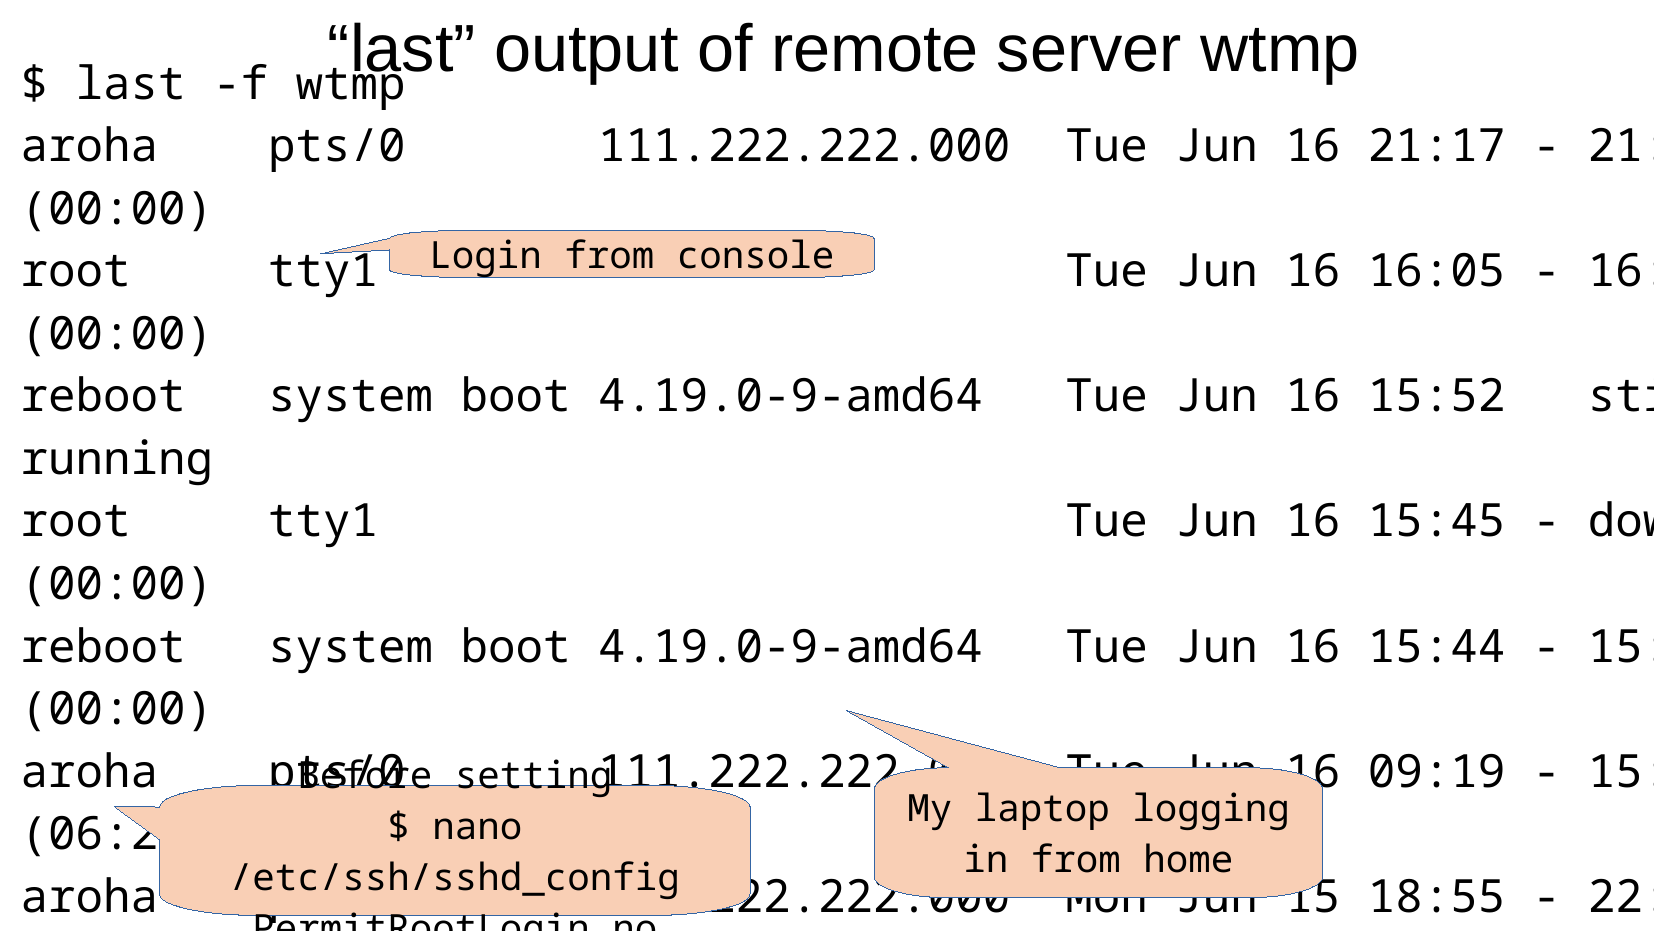

# “last” output of remote server wtmp
$ last -f wtmp
aroha pts/0 111.222.222.000 Tue Jun 16 21:17 - 21:17 (00:00)
root tty1 Tue Jun 16 16:05 - 16:05 (00:00)
reboot system boot 4.19.0-9-amd64 Tue Jun 16 15:52 still running
root tty1 Tue Jun 16 15:45 - down (00:00)
reboot system boot 4.19.0-9-amd64 Tue Jun 16 15:44 - 15:45 (00:00)
aroha pts/0 111.222.222.000 Tue Jun 16 09:19 - 15:44 (06:24)
aroha pts/0 111.222.222.000 Mon Jun 15 18:55 - 22:06 (03:11)
aroha pts/0 111.222.222.000 Mon Jun 15 11:16 - 11:59 (00:43)
aroha pts/0 111.222.222.000 Mon Jun 15 10:33 - 11:16 (00:42)
root pts/0 111.222.222.000 Mon Jun 15 10:15 - 10:17 (00:01)
aroha pts/1 111.222.222.000 Mon Jun 15 10:14 - 10:33 (00:18)
root pts/0 111.222.222.000 Mon Jun 15 10:09 - 10:15 (00:05)
root pts/0 111.222.222.000 Sun Jun 14 15:50 - 18:20 (02:29)
aroha pts/0 111.222.222.000 Thu Jun 4 17:58 - 22:41 (04:43)
aroha pts/0 111.222.222.000 Wed May 13 16:30 - 16:31 (00:01)
root pts/0 111.222.222.000 Sat Apr 18 07:17 - 09:51 (02:33)
root pts/0 111.222.222.000 Tue Apr 14 12:40 - 00:45 (12:05)
aroha pts/0 111.222.222.000 Tue Apr 14 12:39 - 12:39 (00:00)
Login from console
My laptop logging in from home
Before setting
$ nano /etc/ssh/sshd_config
PermitRootLogin no